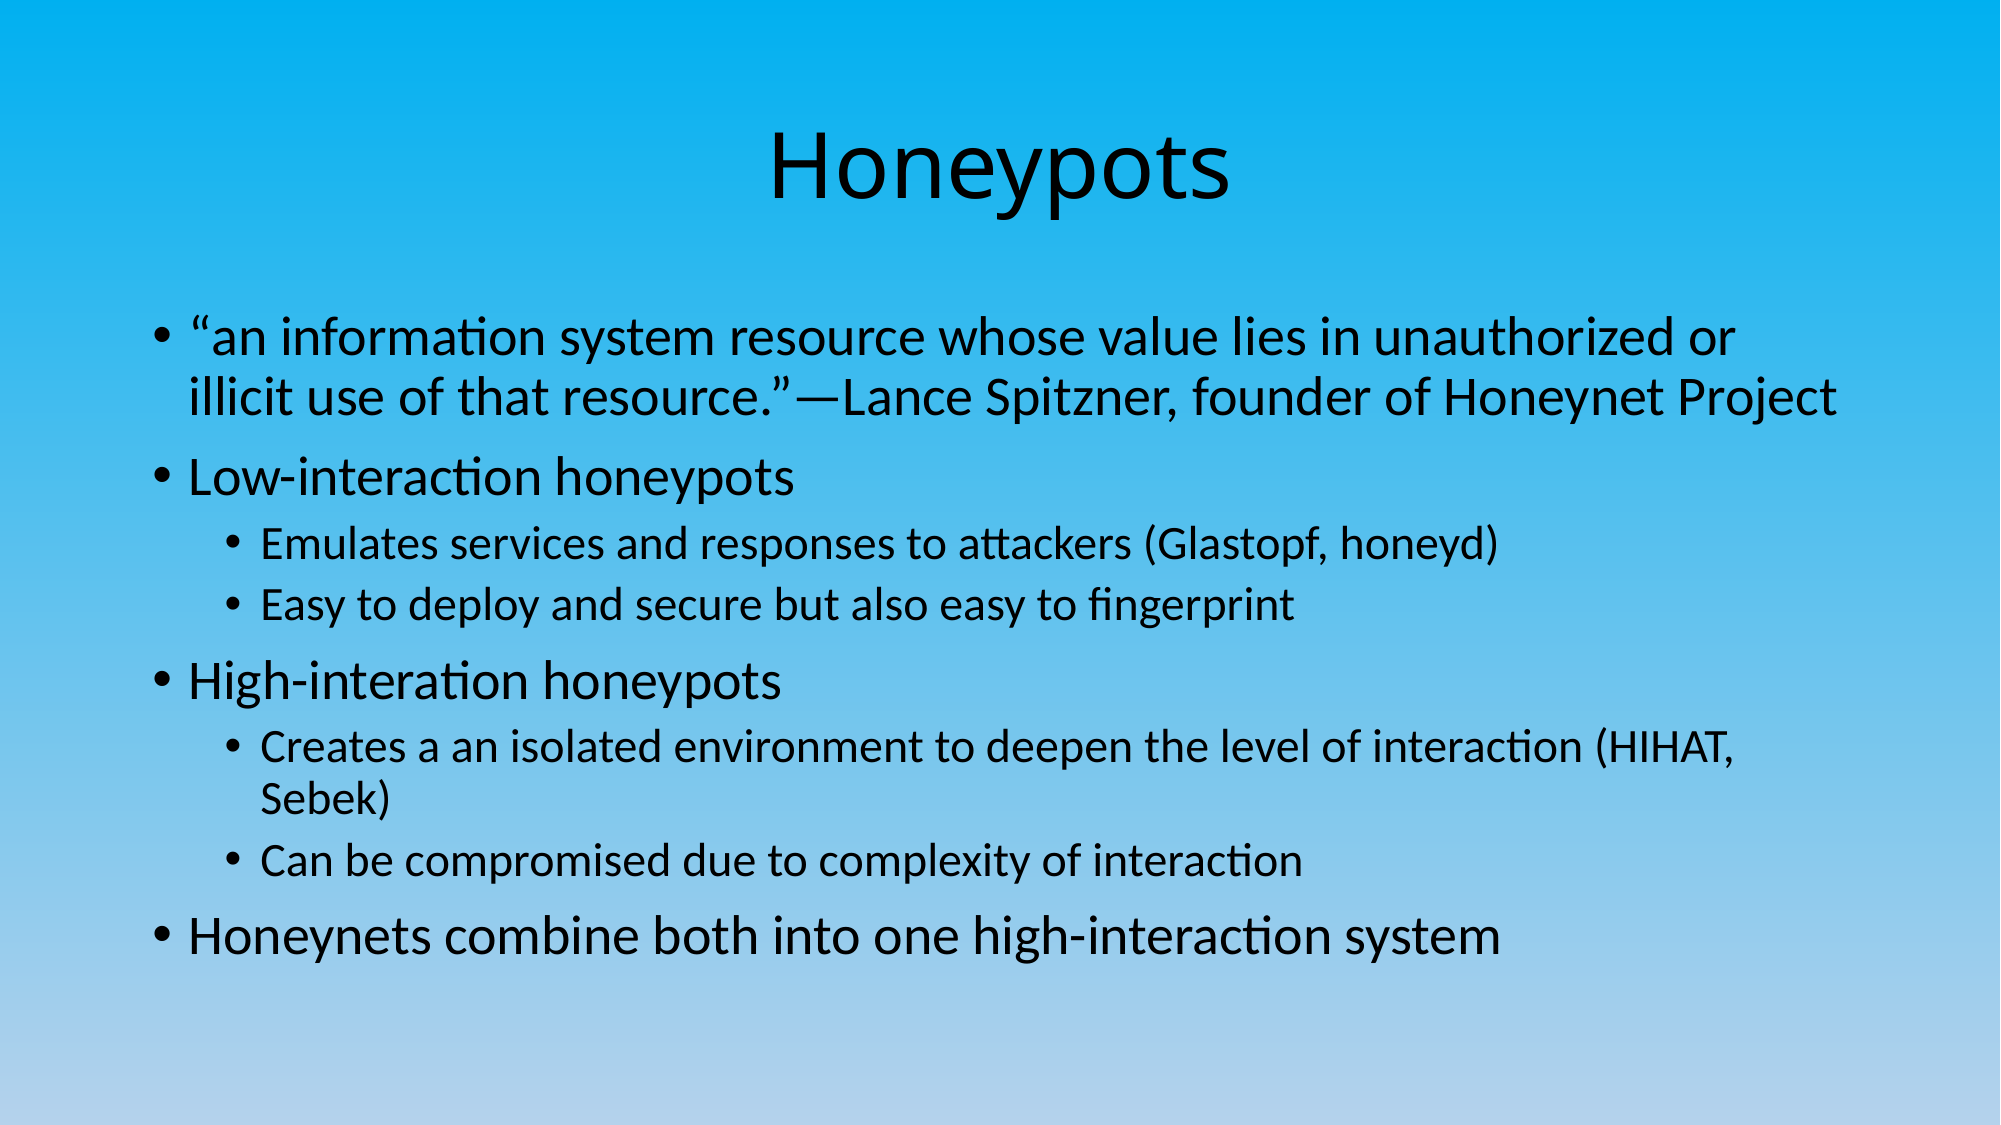

# Honeypots
“an information system resource whose value lies in unauthorized or illicit use of that resource.”—Lance Spitzner, founder of Honeynet Project
Low-interaction honeypots
Emulates services and responses to attackers (Glastopf, honeyd)
Easy to deploy and secure but also easy to fingerprint
High-interation honeypots
Creates a an isolated environment to deepen the level of interaction (HIHAT, Sebek)
Can be compromised due to complexity of interaction
Honeynets combine both into one high-interaction system